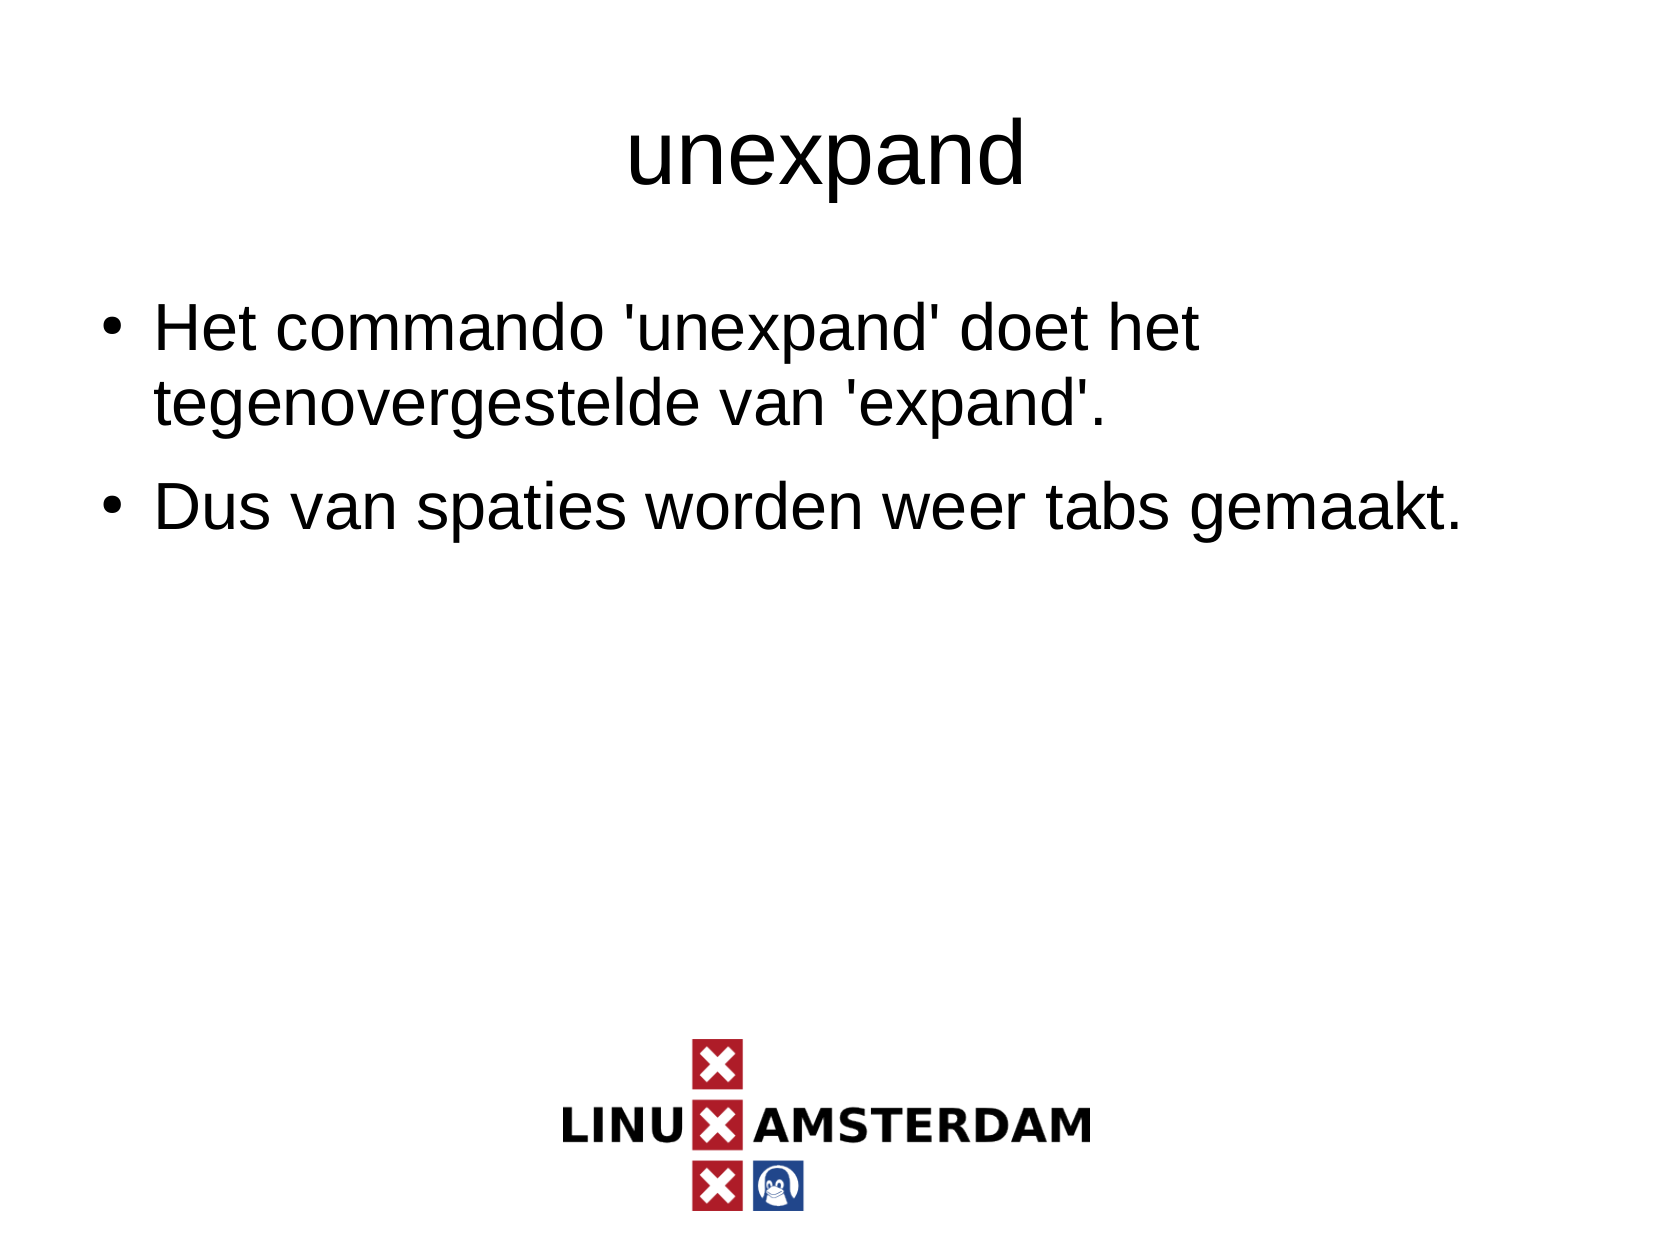

# unexpand
Het commando 'unexpand' doet het tegenovergestelde van 'expand'.
Dus van spaties worden weer tabs gemaakt.